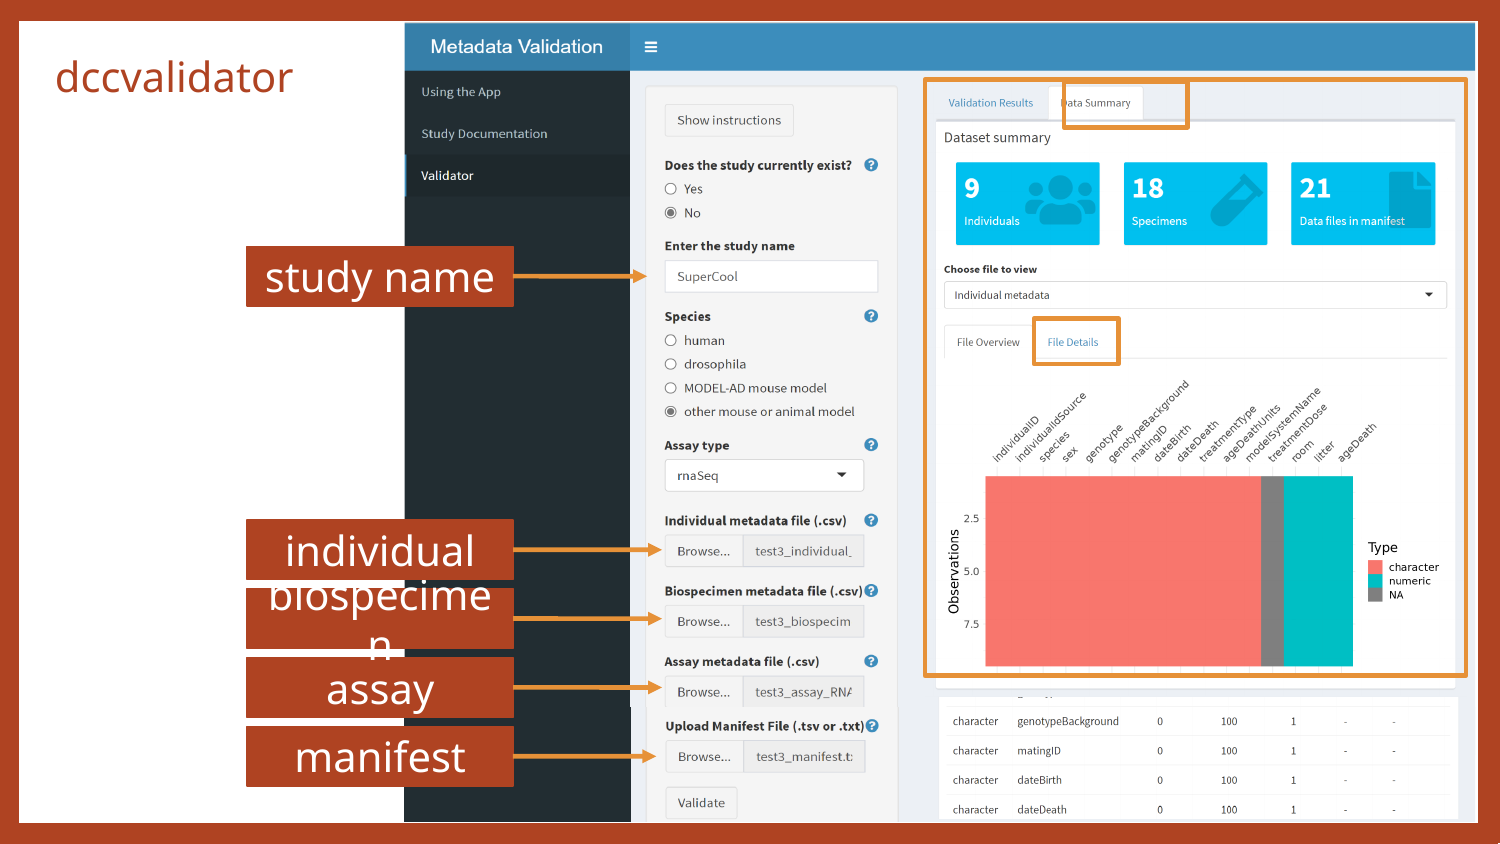

dccvalidator
study name
individual
biospecimen
assay
manifest